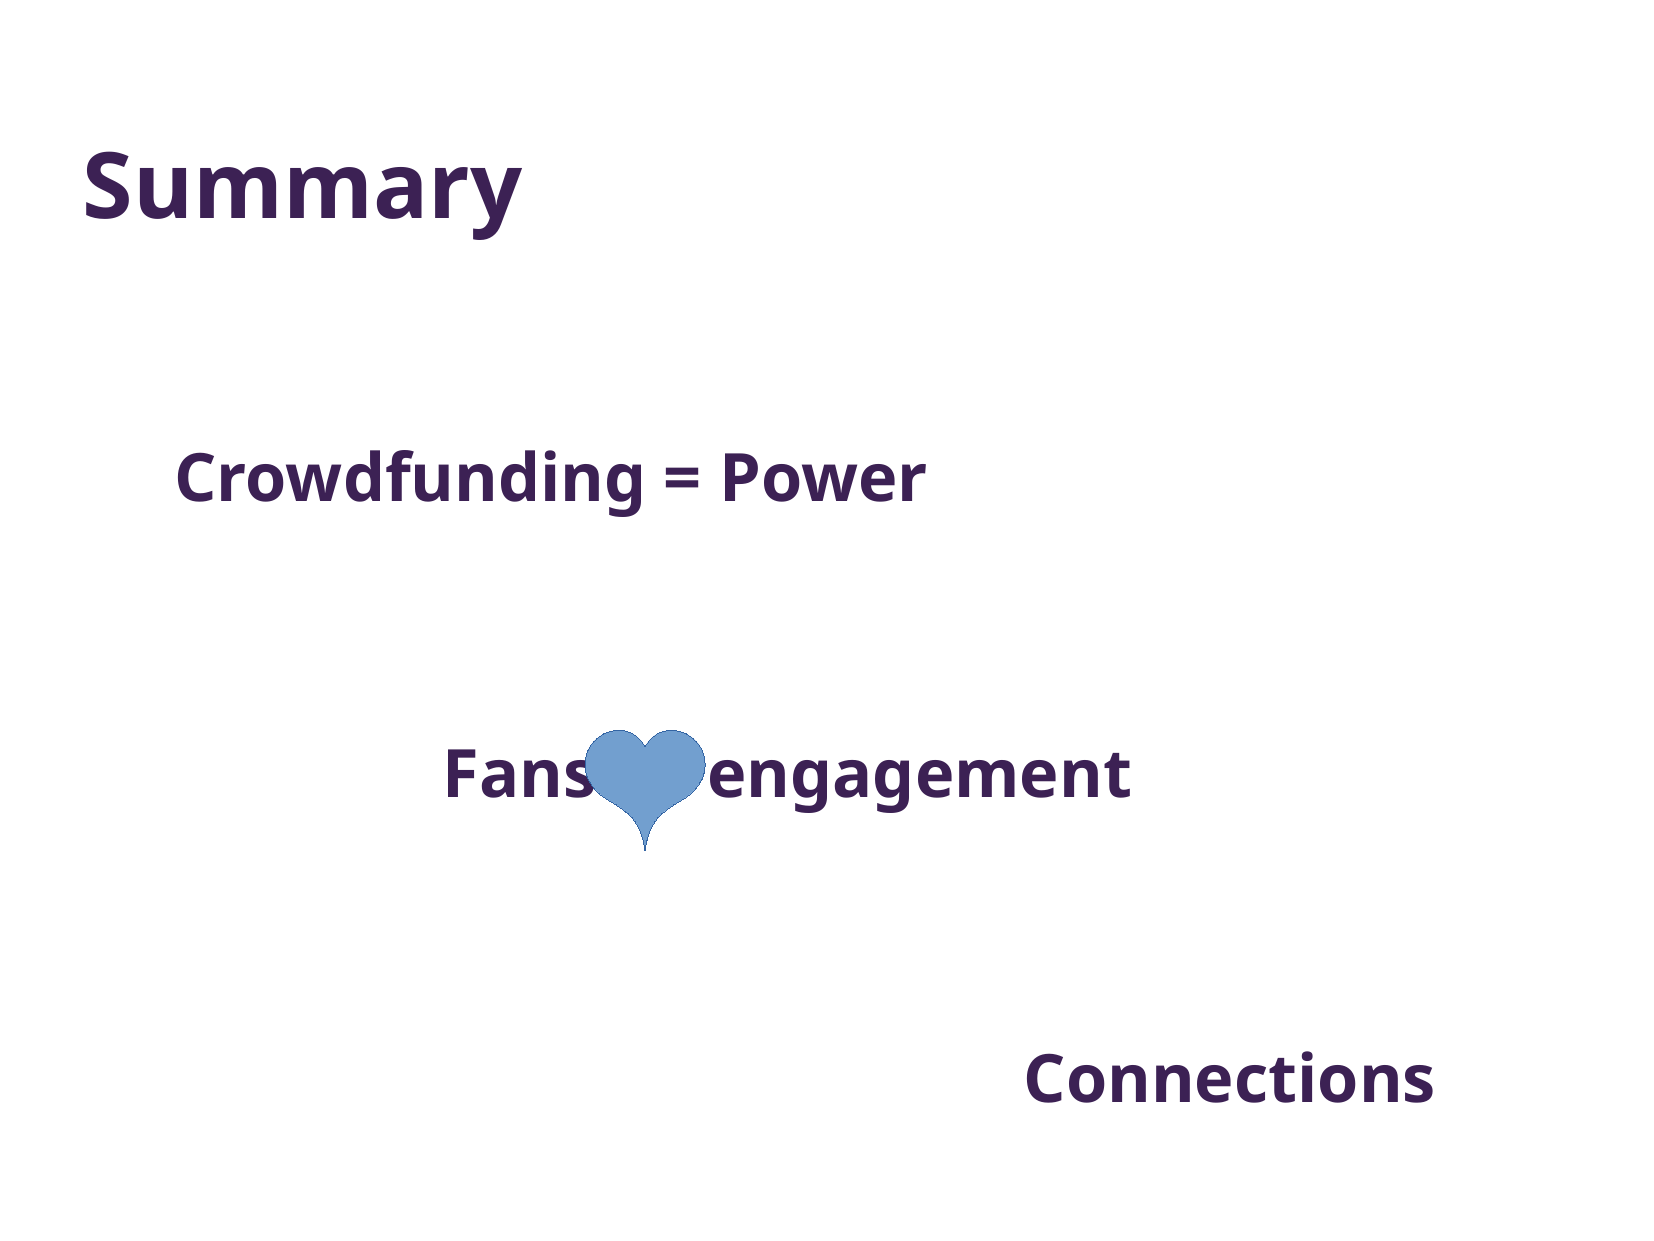

Summary
Crowdfunding = Power
Fans <3 engagement
Connections